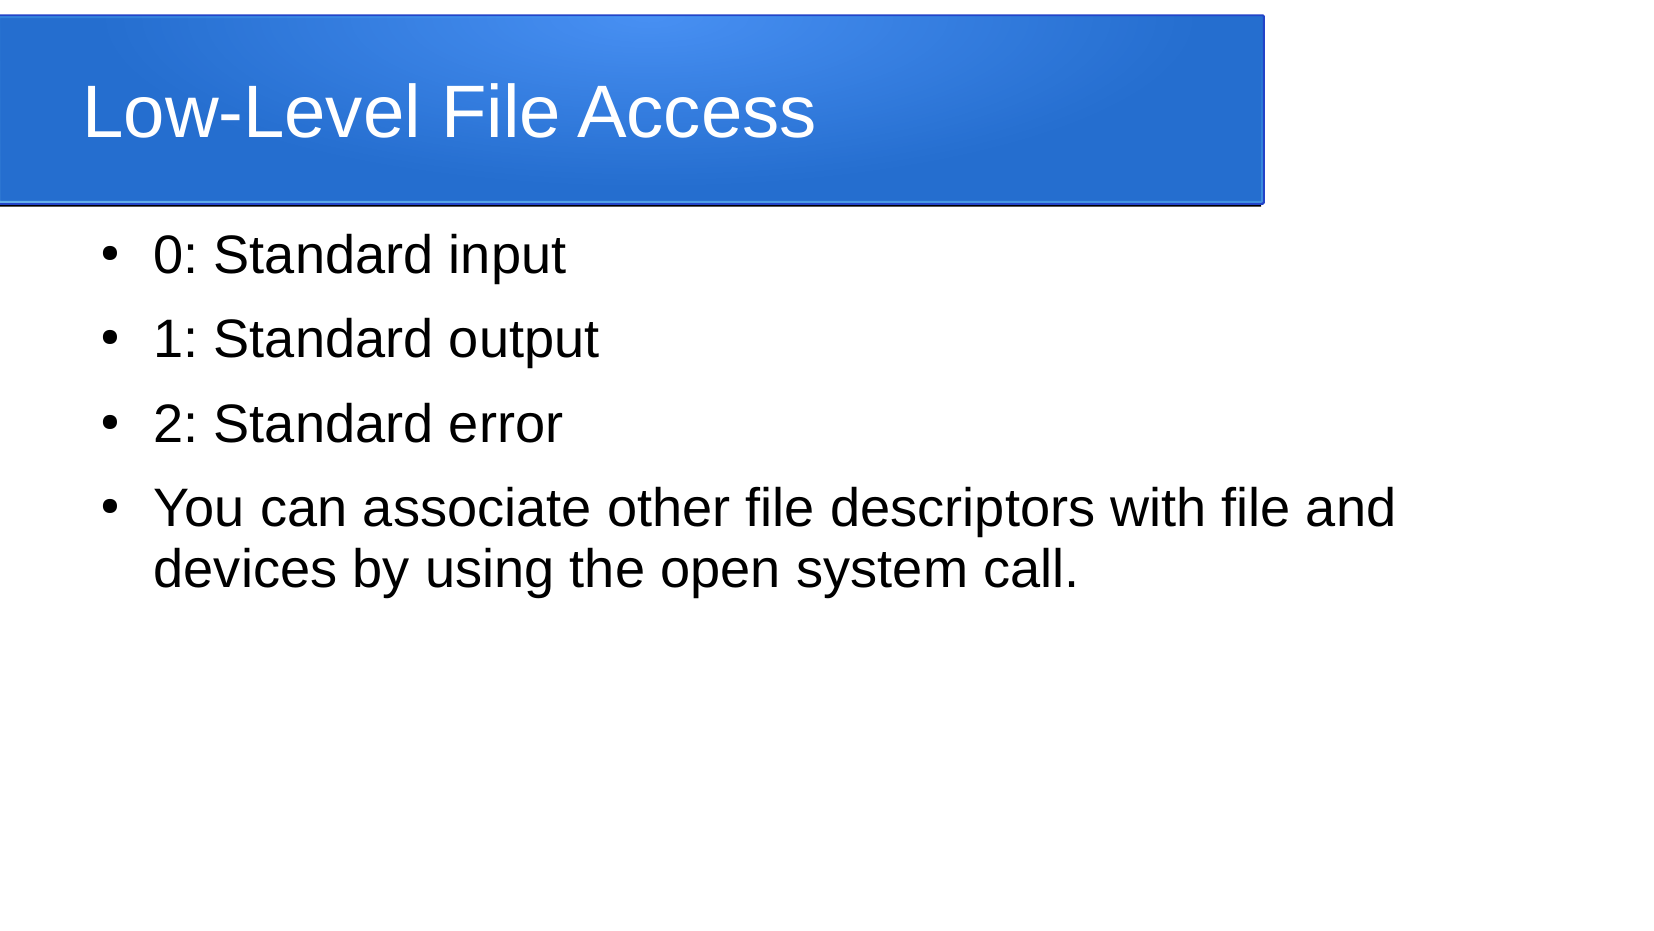

# Low-Level File Access
0: Standard input
1: Standard output
2: Standard error
You can associate other file descriptors with file and devices by using the open system call.